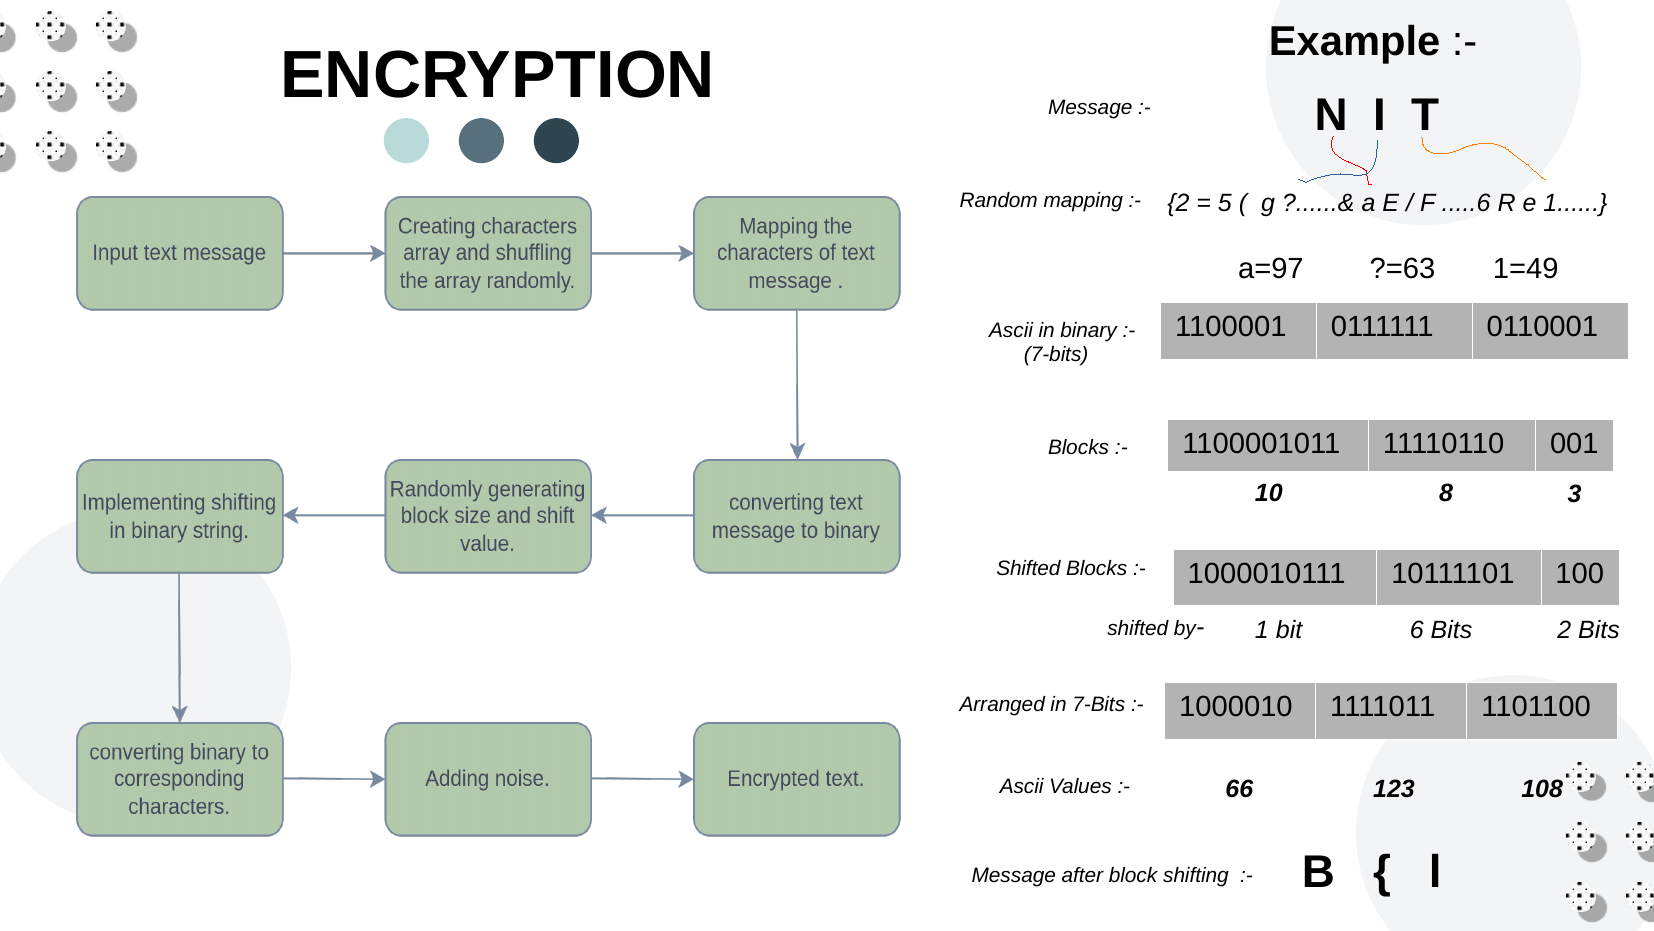

Example :-
ENCRYPTION
 N I T
Message :-
Random mapping :-
{2 = 5 ( g ?......& a E / F .....6 R e 1......}
 a=97 ?=63 1=49
| 1100001 | 0111111 | 0110001 |
| --- | --- | --- |
Ascii in binary :-
 (7-bits)
| 1100001011 | 11110110 | 001 |
| --- | --- | --- |
Blocks :-
10
8
3
| 1000010111 | 10111101 | 100 |
| --- | --- | --- |
Shifted Blocks :-
shifted by-
1 bit
6 Bits
2 Bits
| 1000010 | 1111011 | 1101100 |
| --- | --- | --- |
Arranged in 7-Bits :-
Ascii Values :-
66
123
108
B { l
Message after block shifting :-